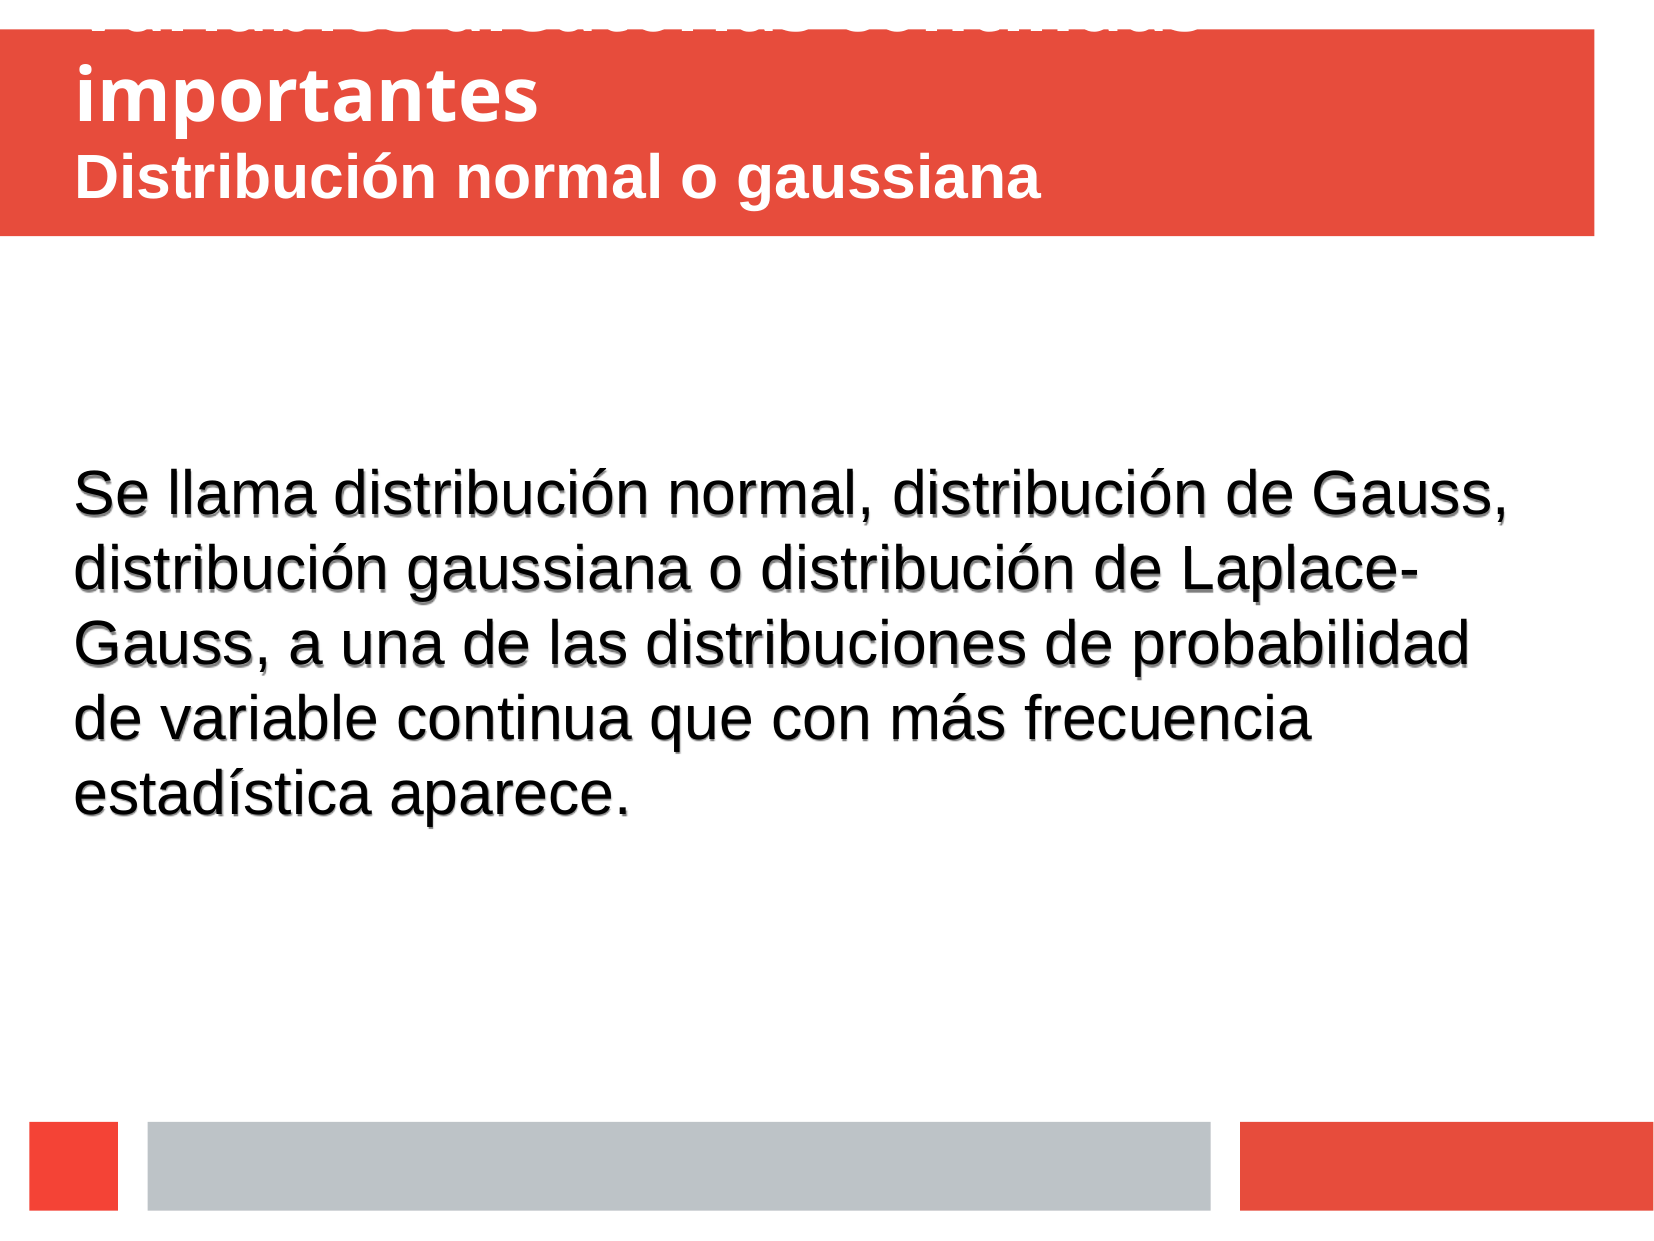

# Variables aleatorias continuas importantes Distribución normal o gaussiana
Se llama distribución normal, distribución de Gauss, distribución gaussiana o distribución de Laplace-Gauss, a una de las distribuciones de probabilidad de variable continua que con más frecuencia estadística aparece.